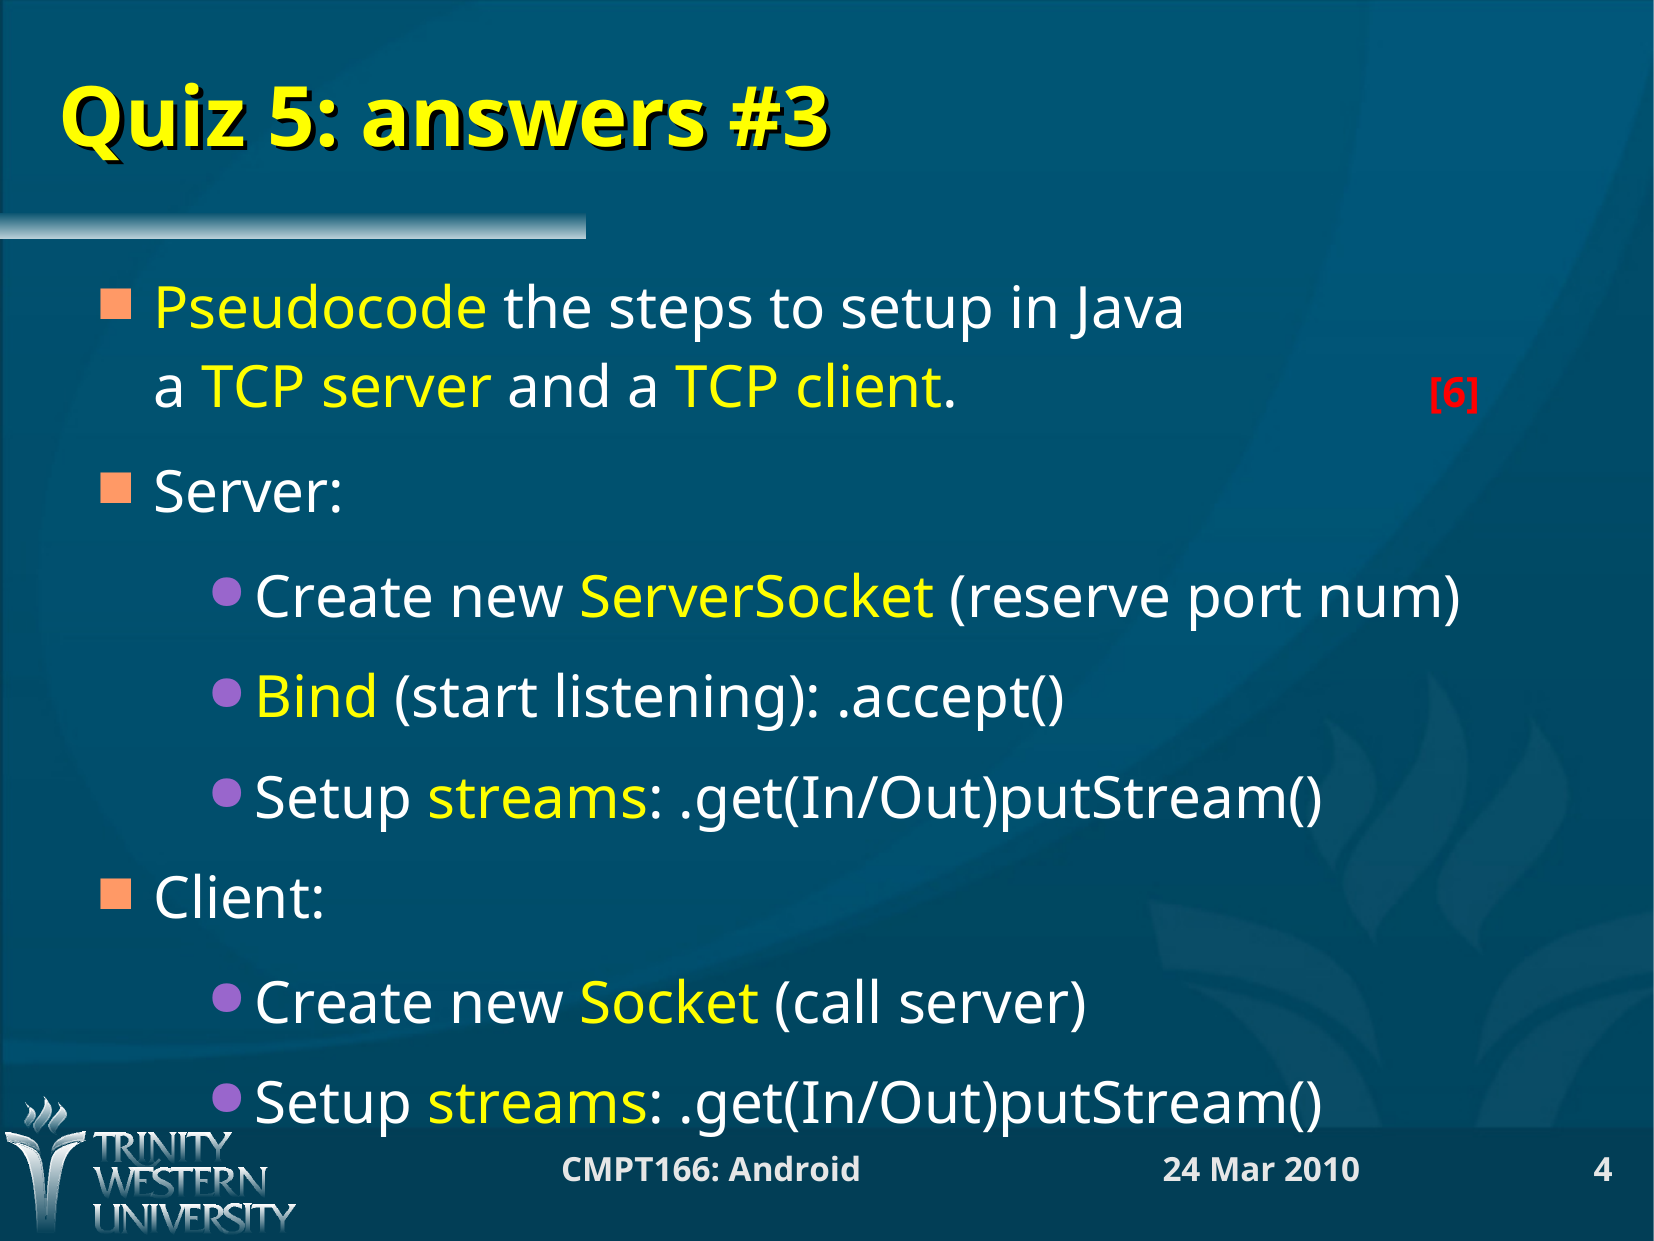

# Quiz 5: answers #3
Pseudocode the steps to setup in Java
a TCP server and a TCP client.							[6]
Server:
Create new ServerSocket (reserve port num)
Bind (start listening): .accept()
Setup streams: .get(In/Out)putStream()
Client:
Create new Socket (call server)
Setup streams: .get(In/Out)putStream()
CMPT166: Android
24 Mar 2010
4